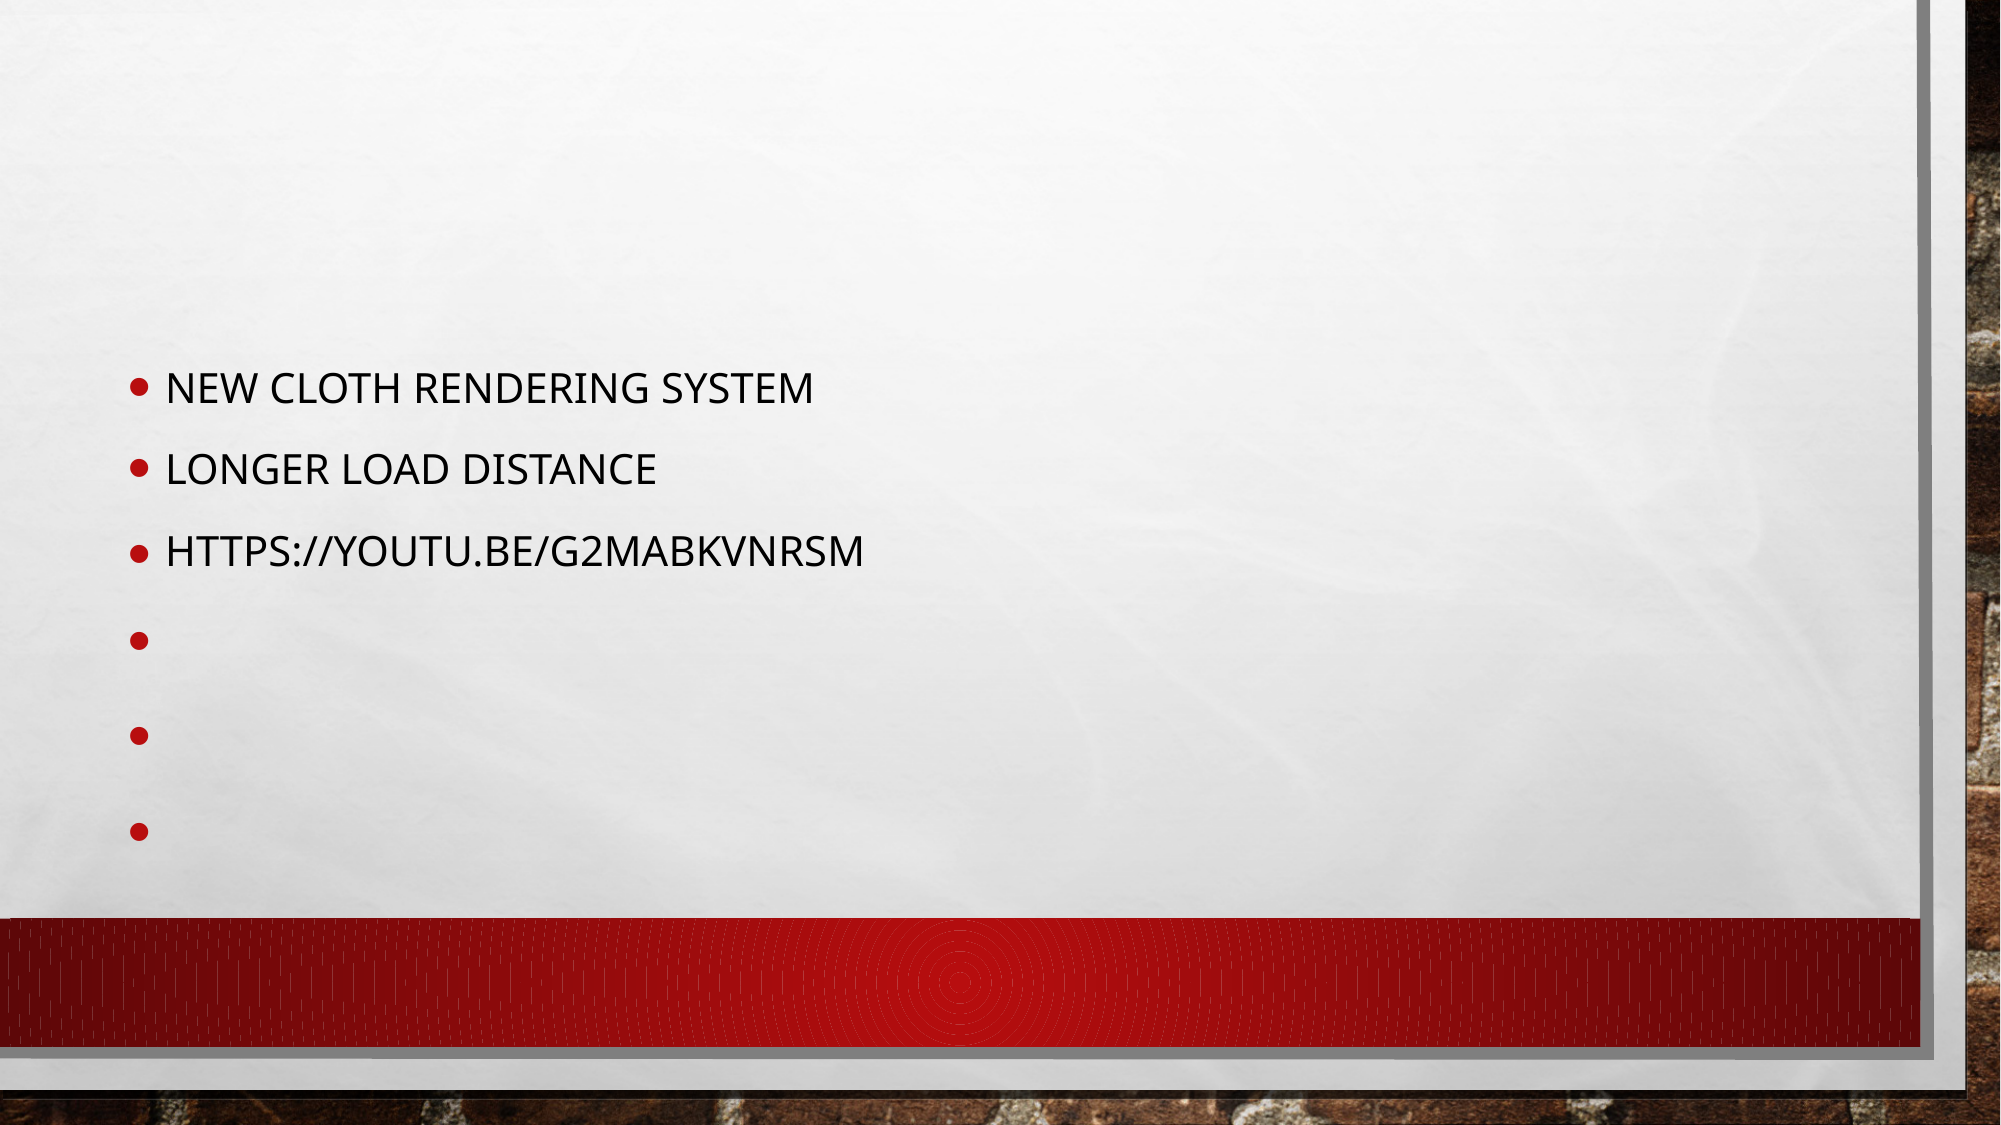

#
New Cloth Rendering system
Longer load distance
https://youtu.be/G2mABKvnRSM